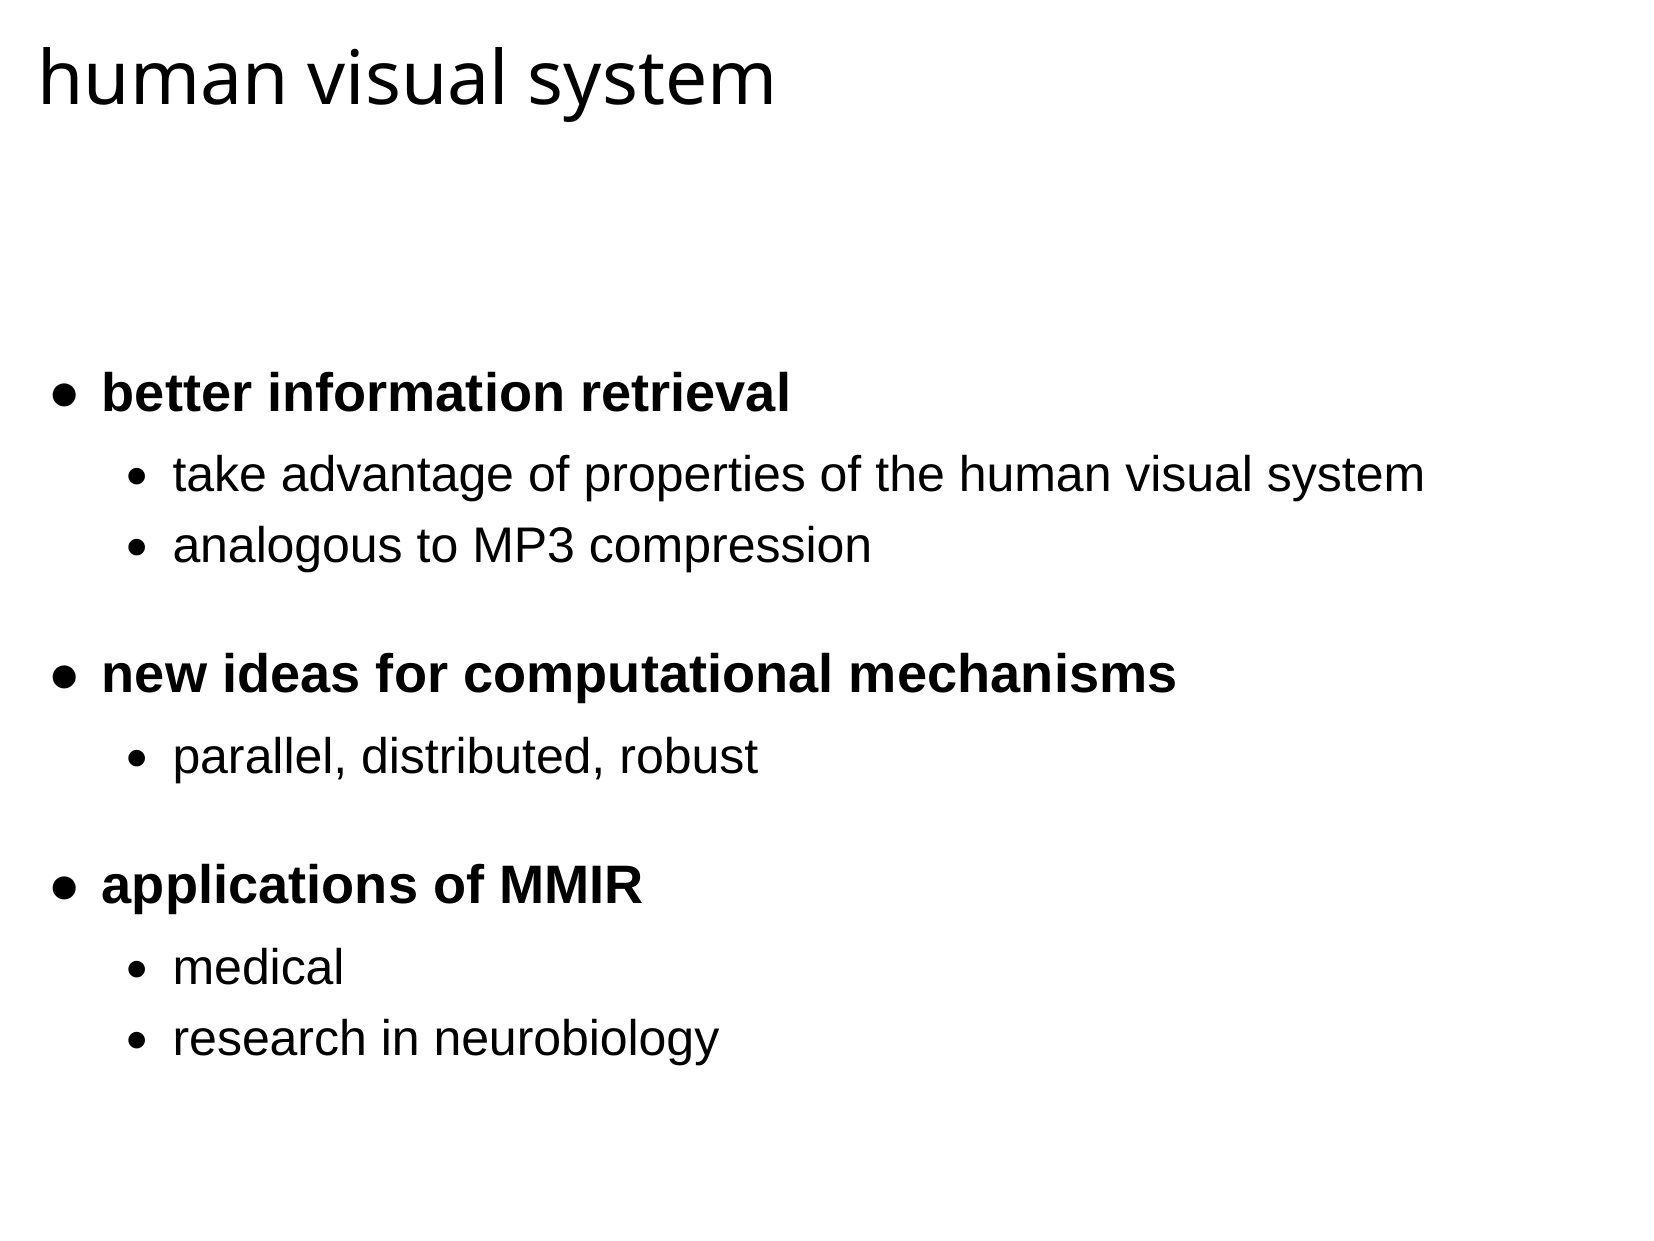

# human visual system
better information retrieval
take advantage of properties of the human visual system
analogous to MP3 compression
new ideas for computational mechanisms
parallel, distributed, robust
applications of MMIR
medical
research in neurobiology